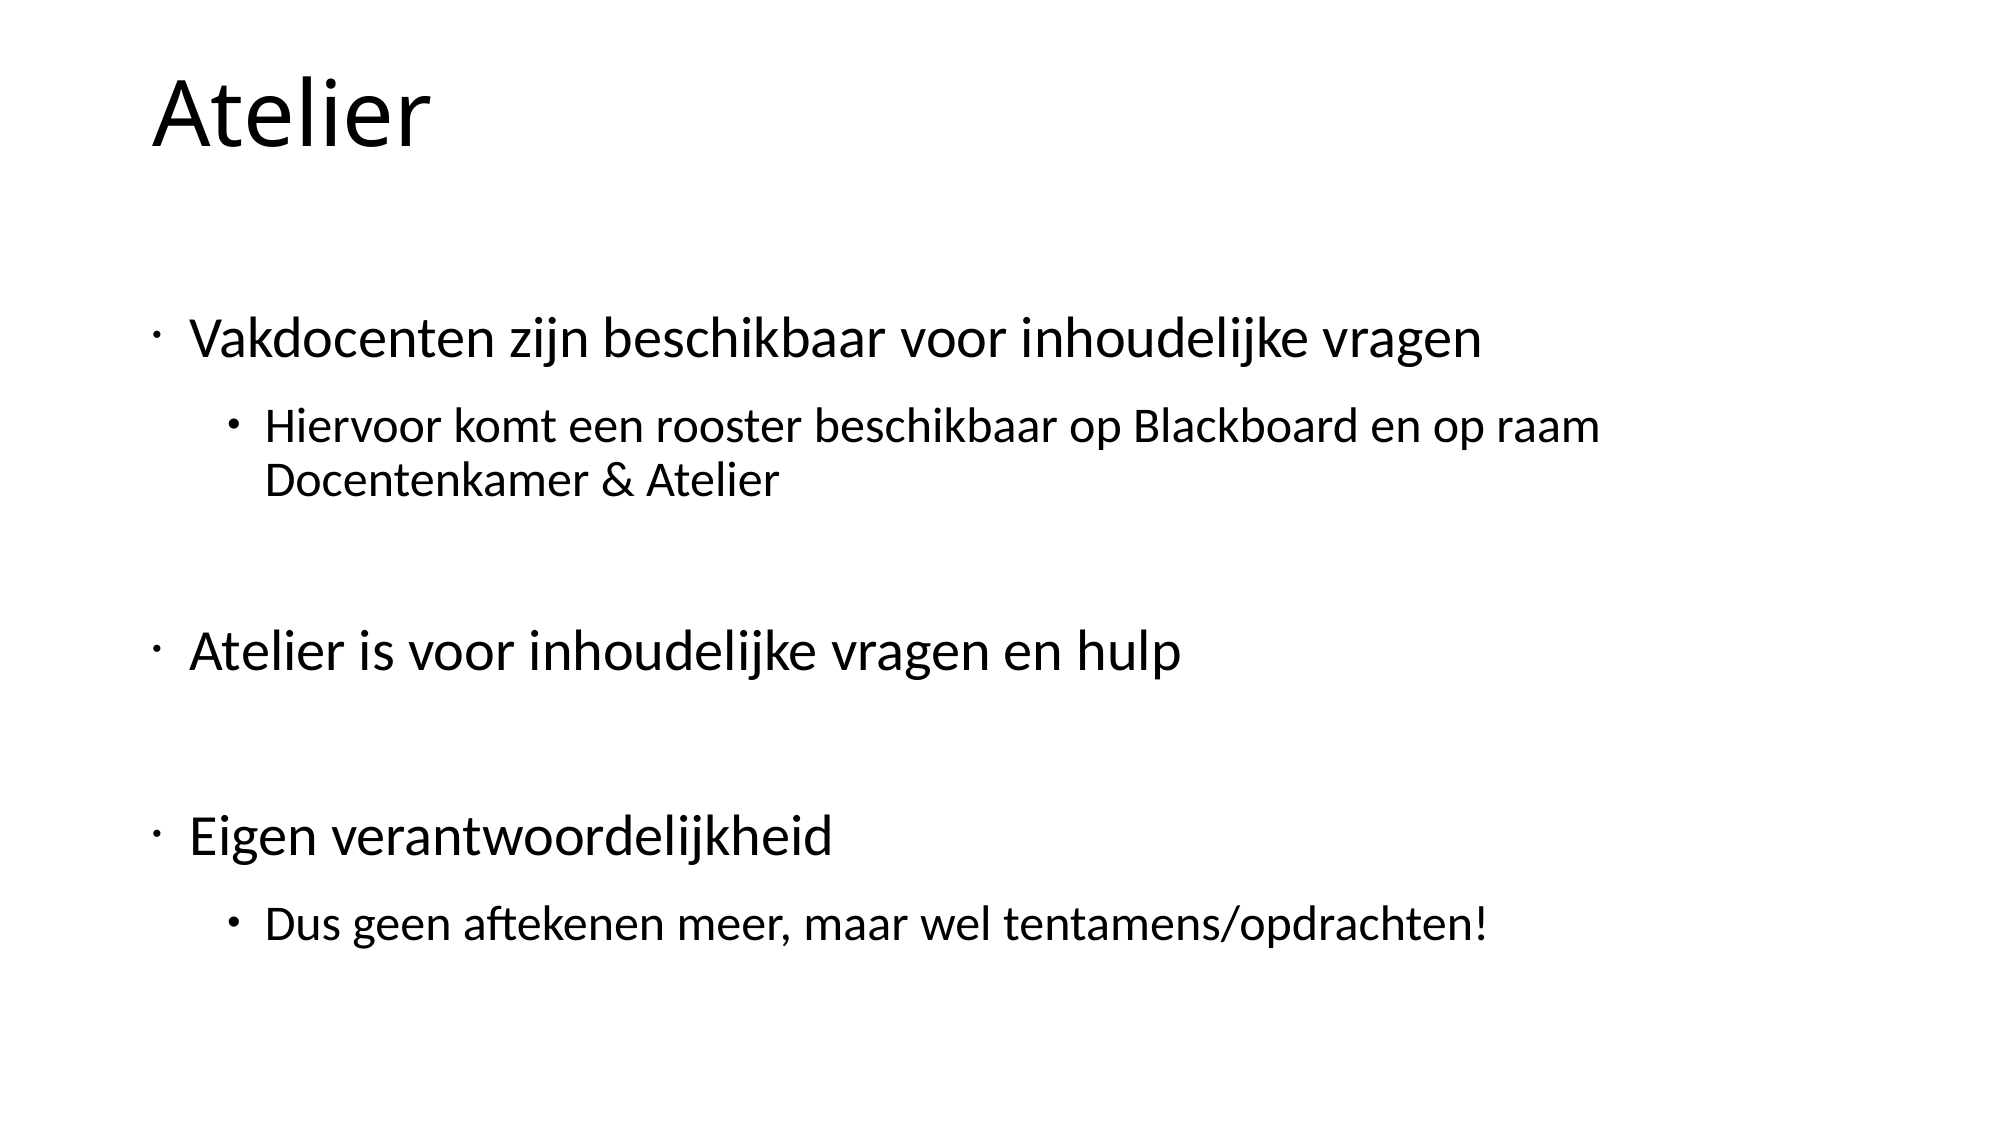

# Atelier
Vakdocenten zijn beschikbaar voor inhoudelijke vragen
Hiervoor komt een rooster beschikbaar op Blackboard en op raam Docentenkamer & Atelier
Atelier is voor inhoudelijke vragen en hulp
Eigen verantwoordelijkheid
Dus geen aftekenen meer, maar wel tentamens/opdrachten!